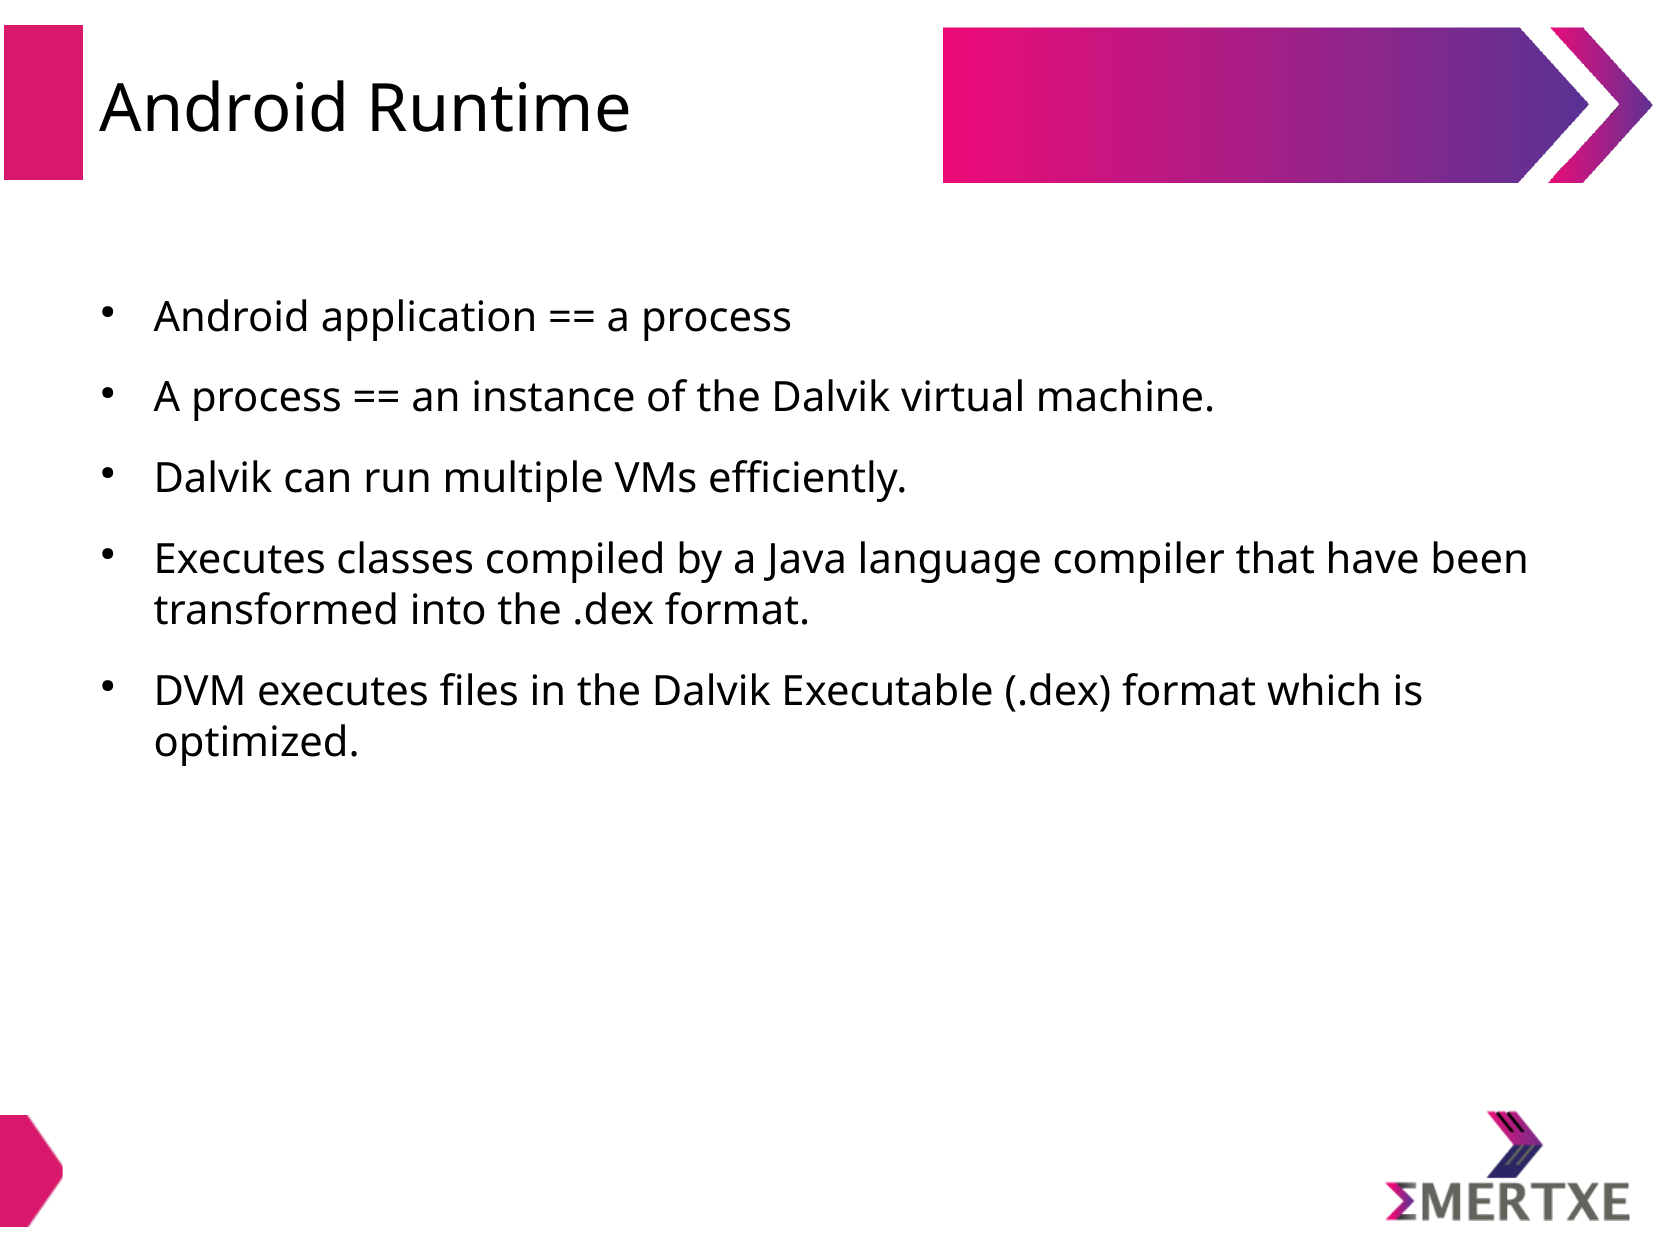

# Android Runtime
Android application == a process
A process == an instance of the Dalvik virtual machine.
Dalvik can run multiple VMs efficiently.
Executes classes compiled by a Java language compiler that have been transformed into the .dex format.
DVM executes files in the Dalvik Executable (.dex) format which is optimized.